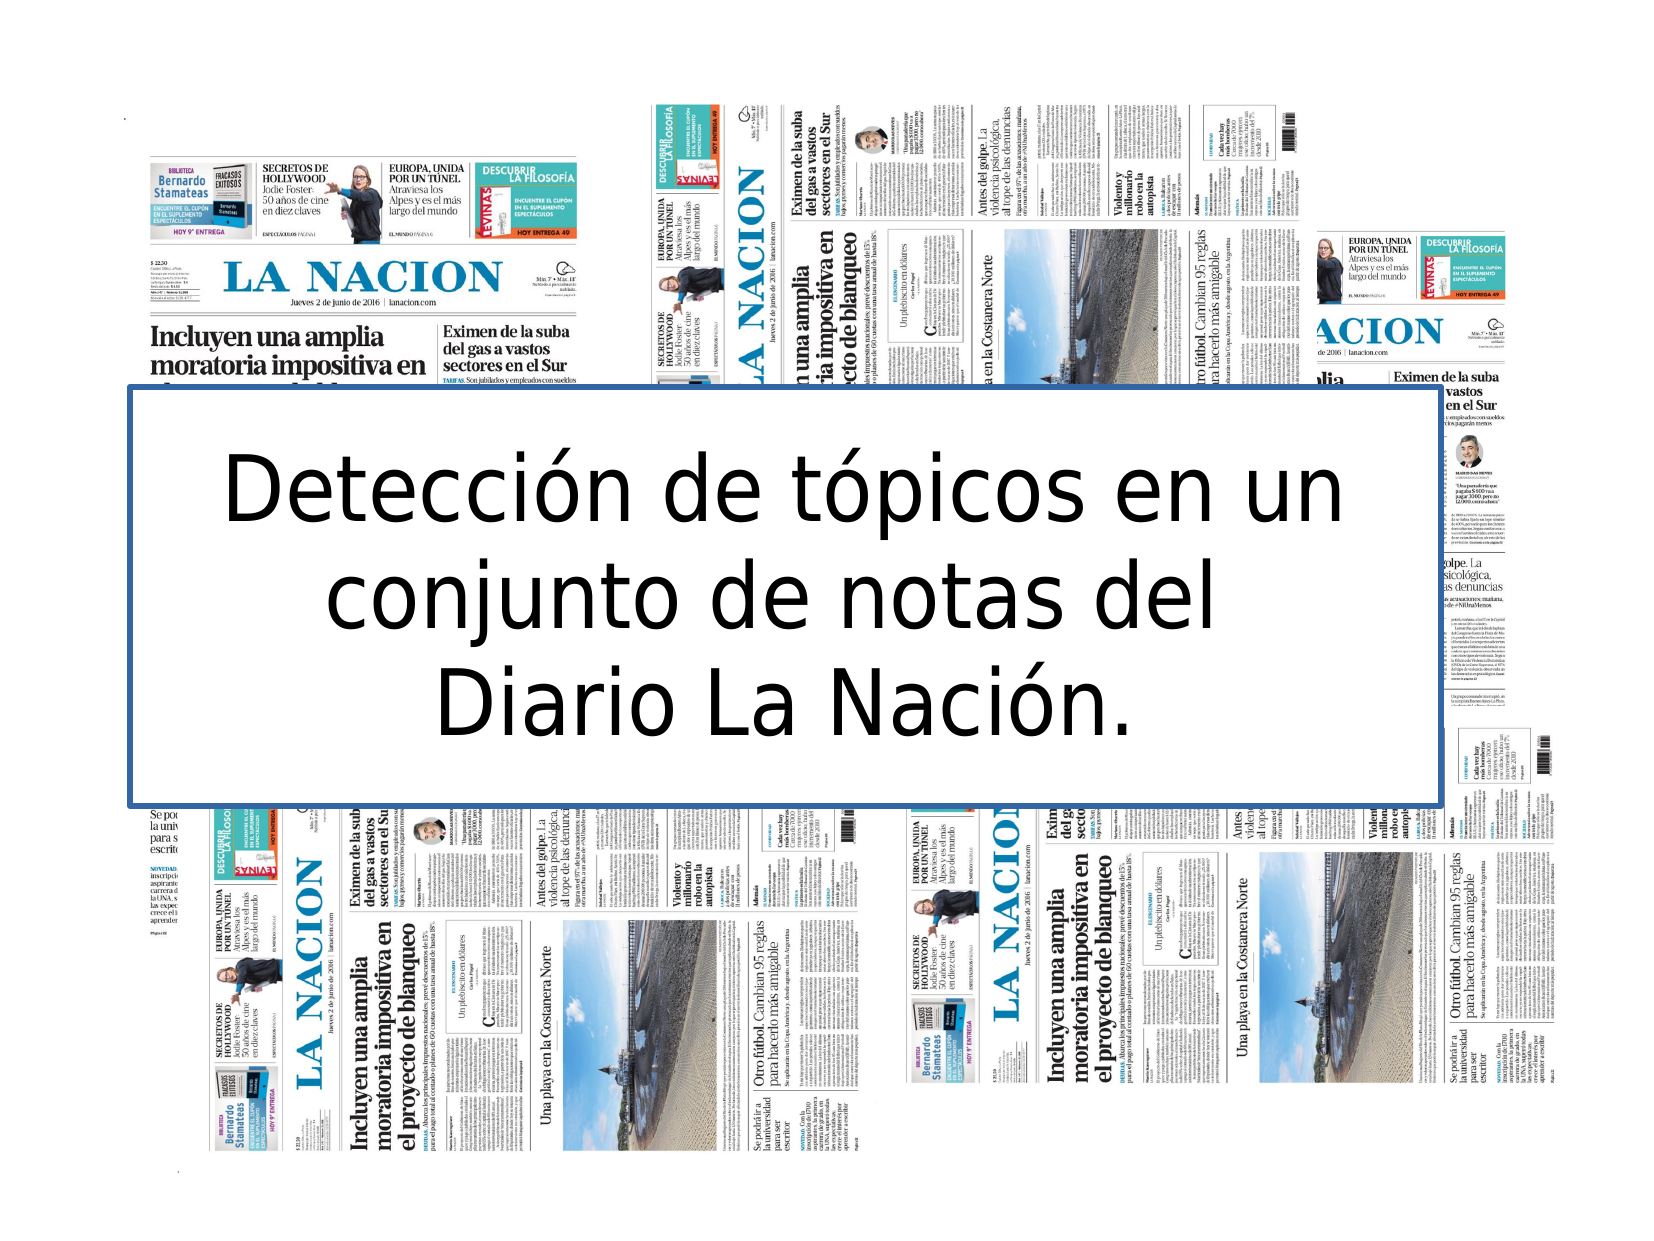

# Detección de tópicos en un conjunto de notas del Diario La Nación.